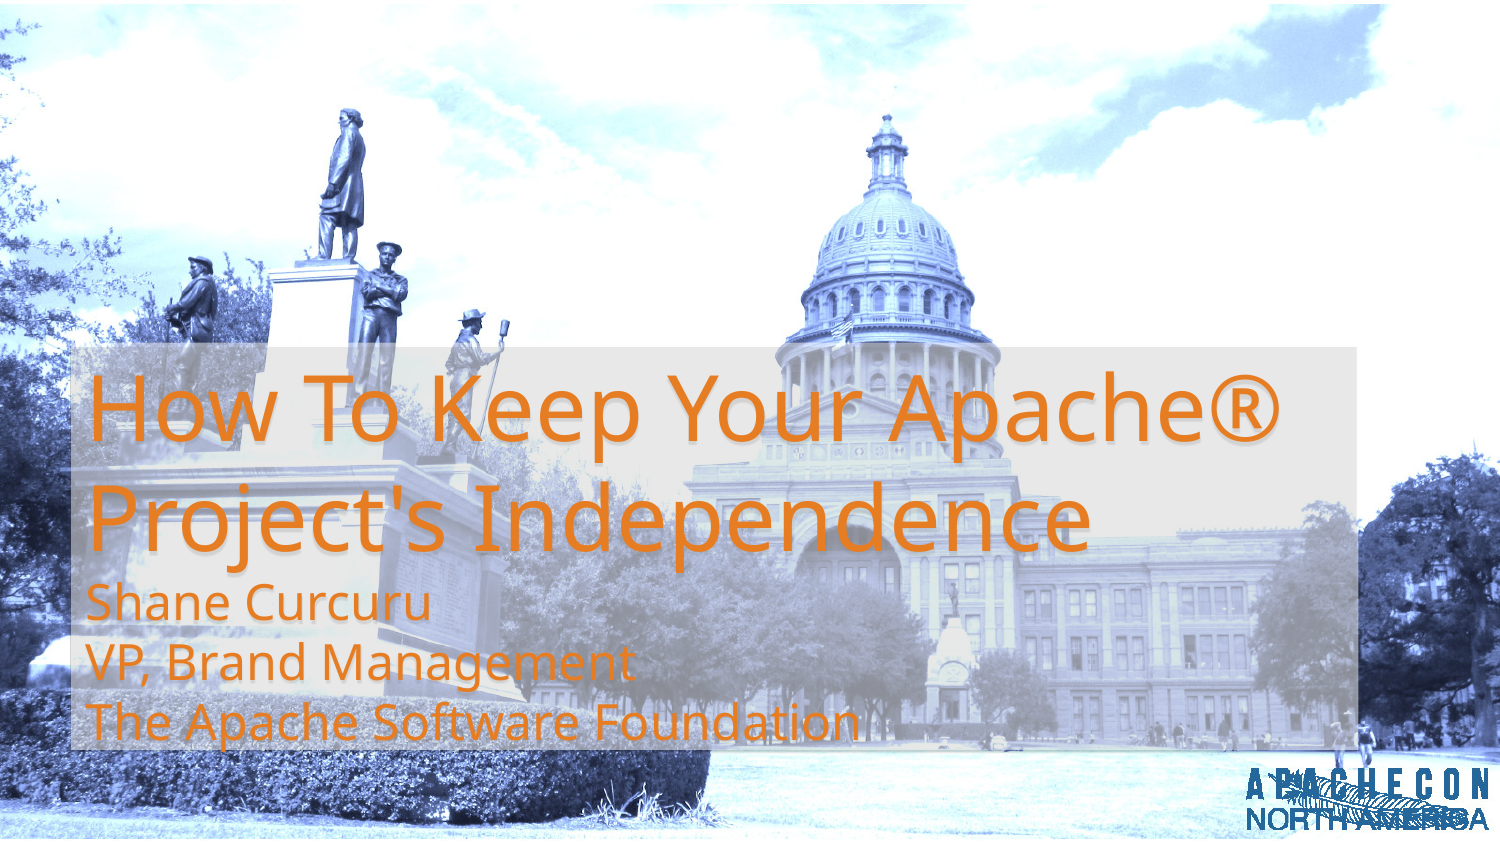

# How To Keep Your Apache® Project's Independence Shane Curcuru VP, Brand Management The Apache Software Foundation